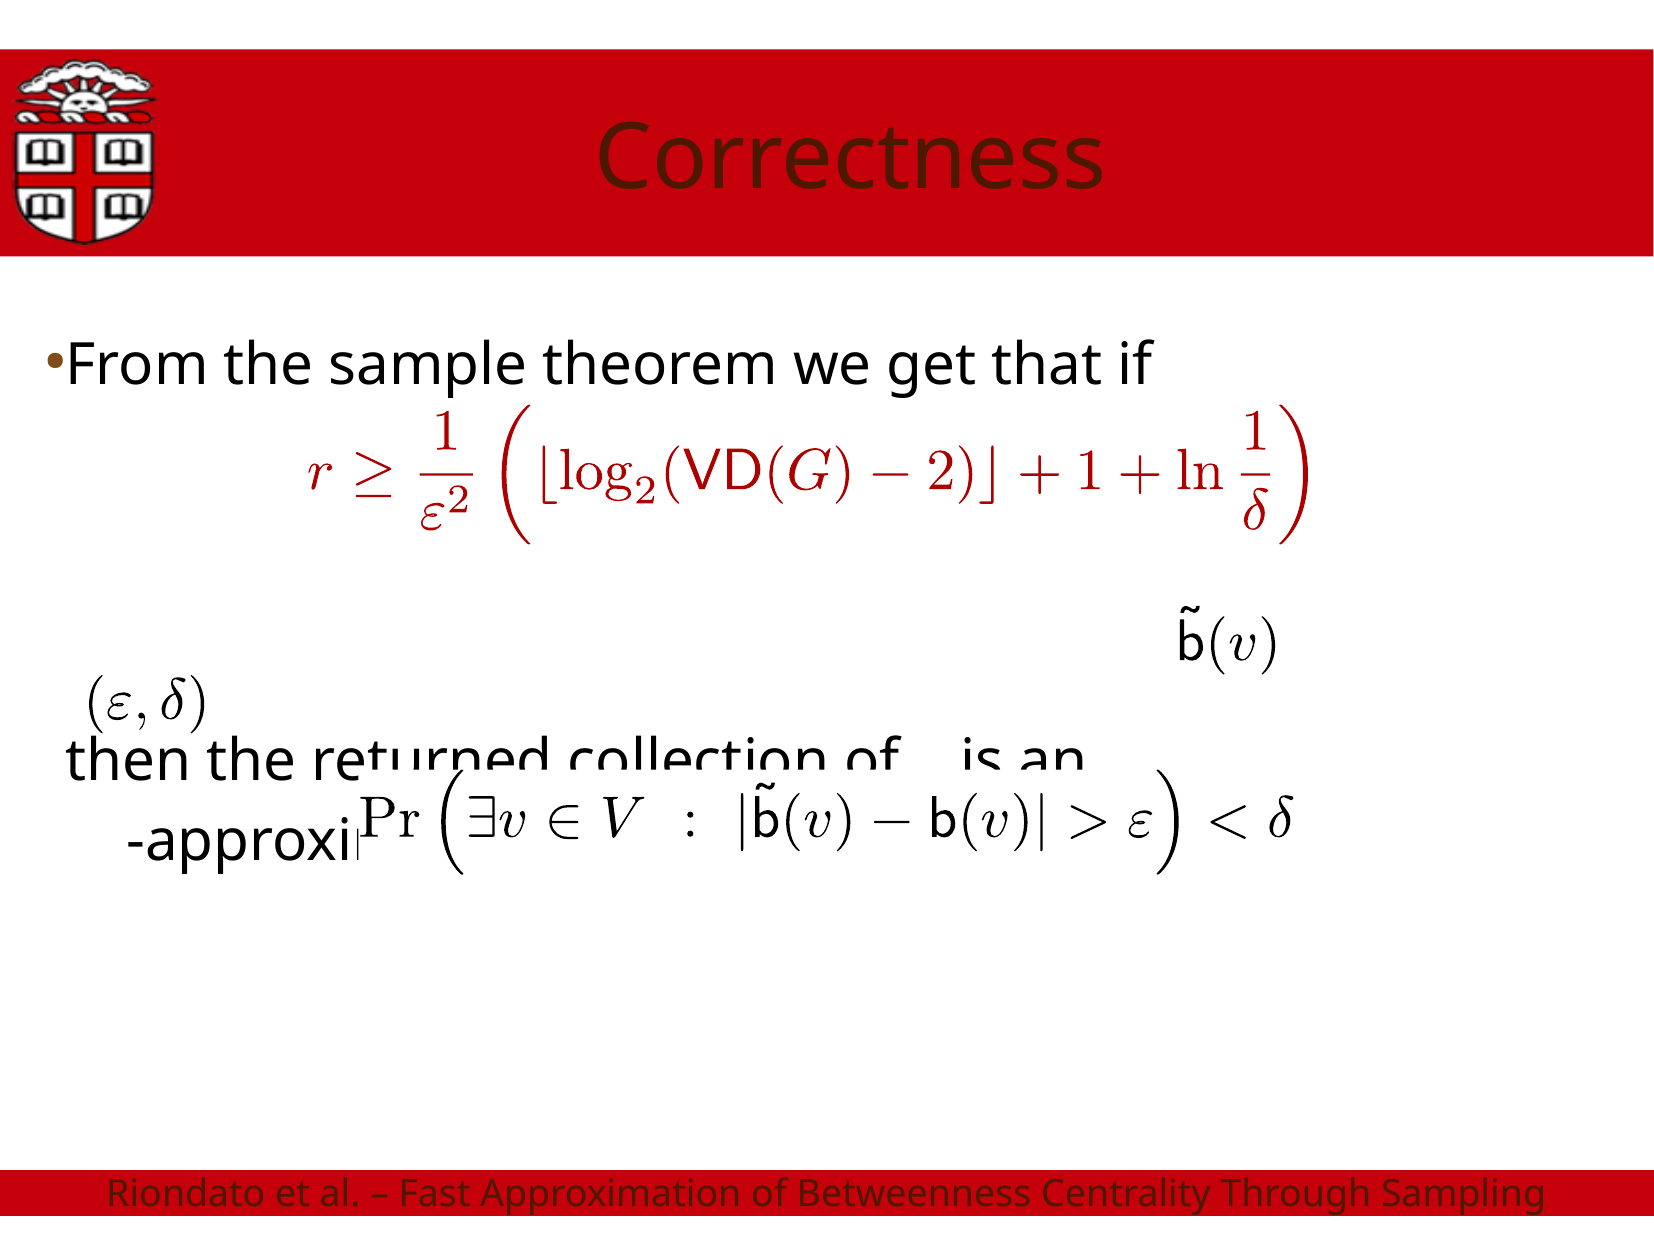

# Correctness
From the sample theorem we get that if
then the returned collection of is an
 -approximation:
Riondato et al. – Fast Approximation of Betweenness Centrality Through Sampling